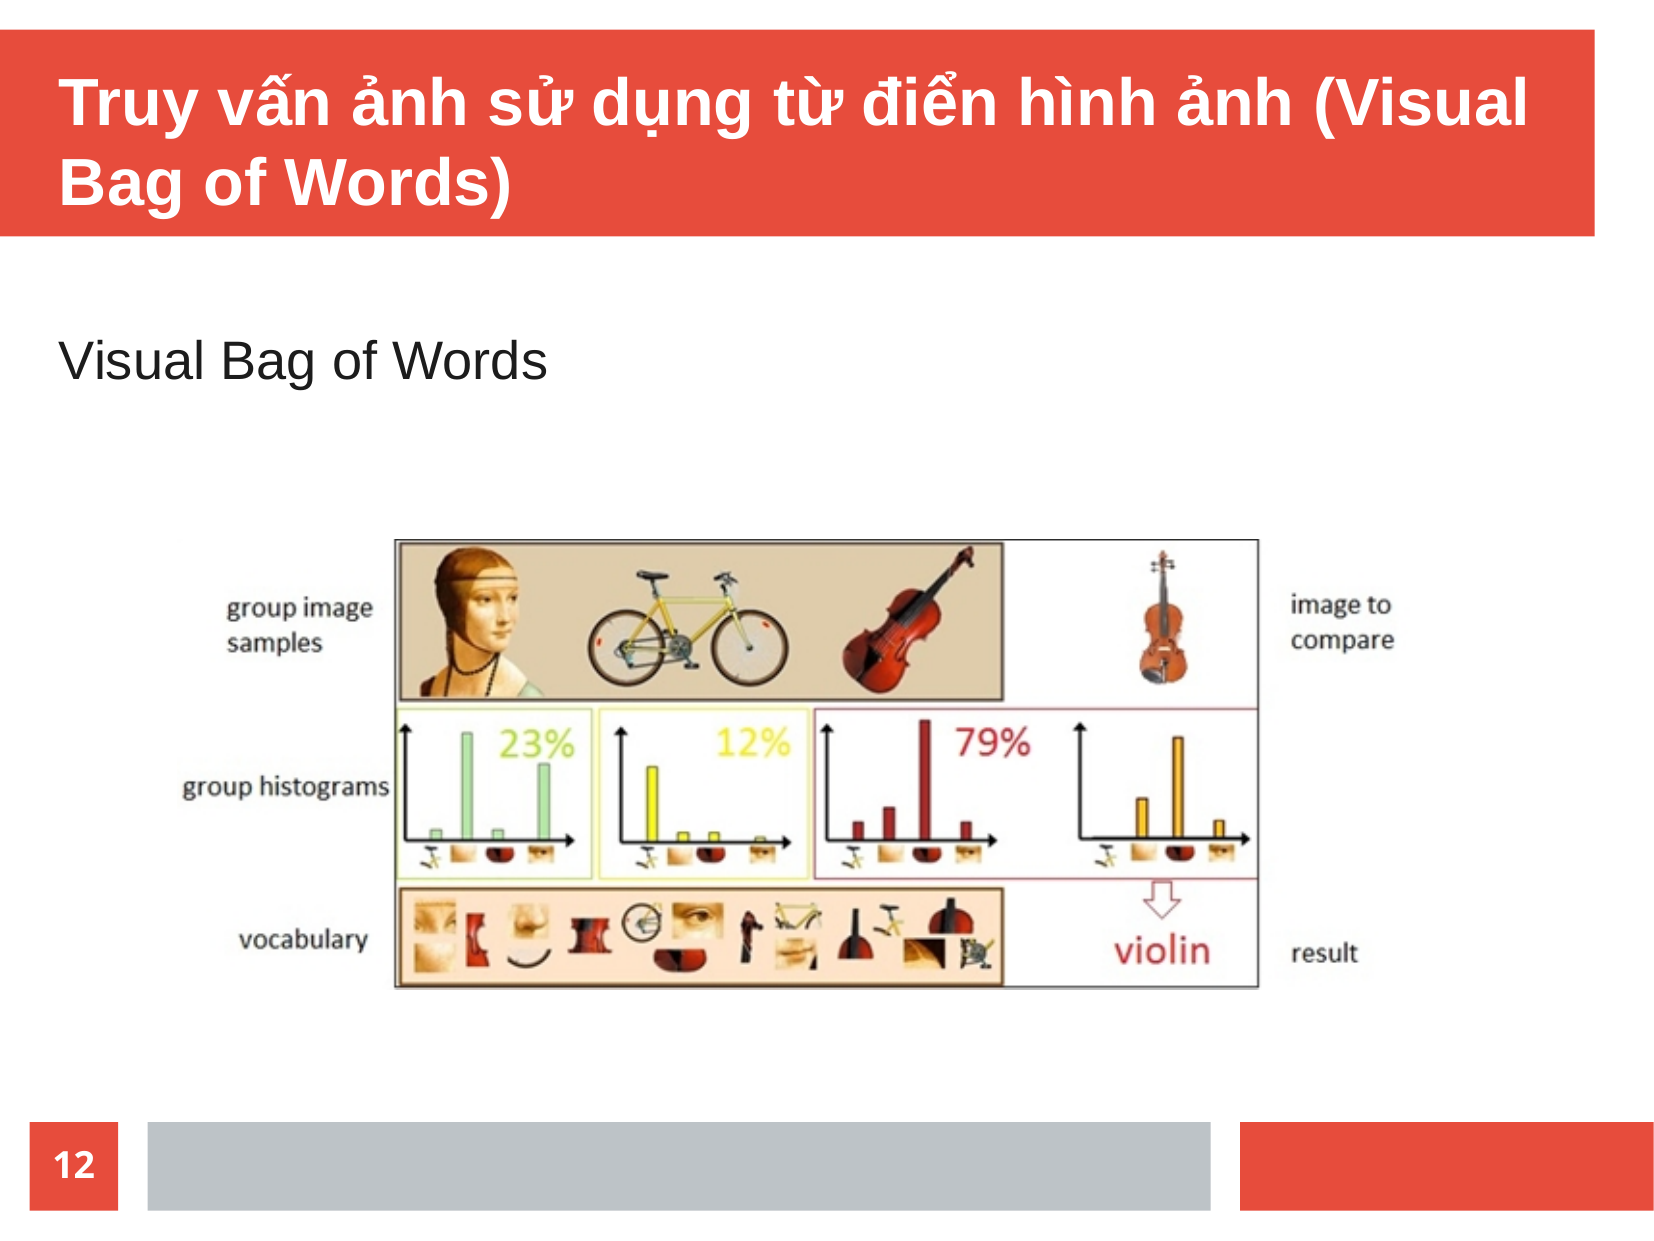

# Truy vấn ảnh sử dụng từ điển hình ảnh (Visual Bag of Words)
Visual Bag of Words